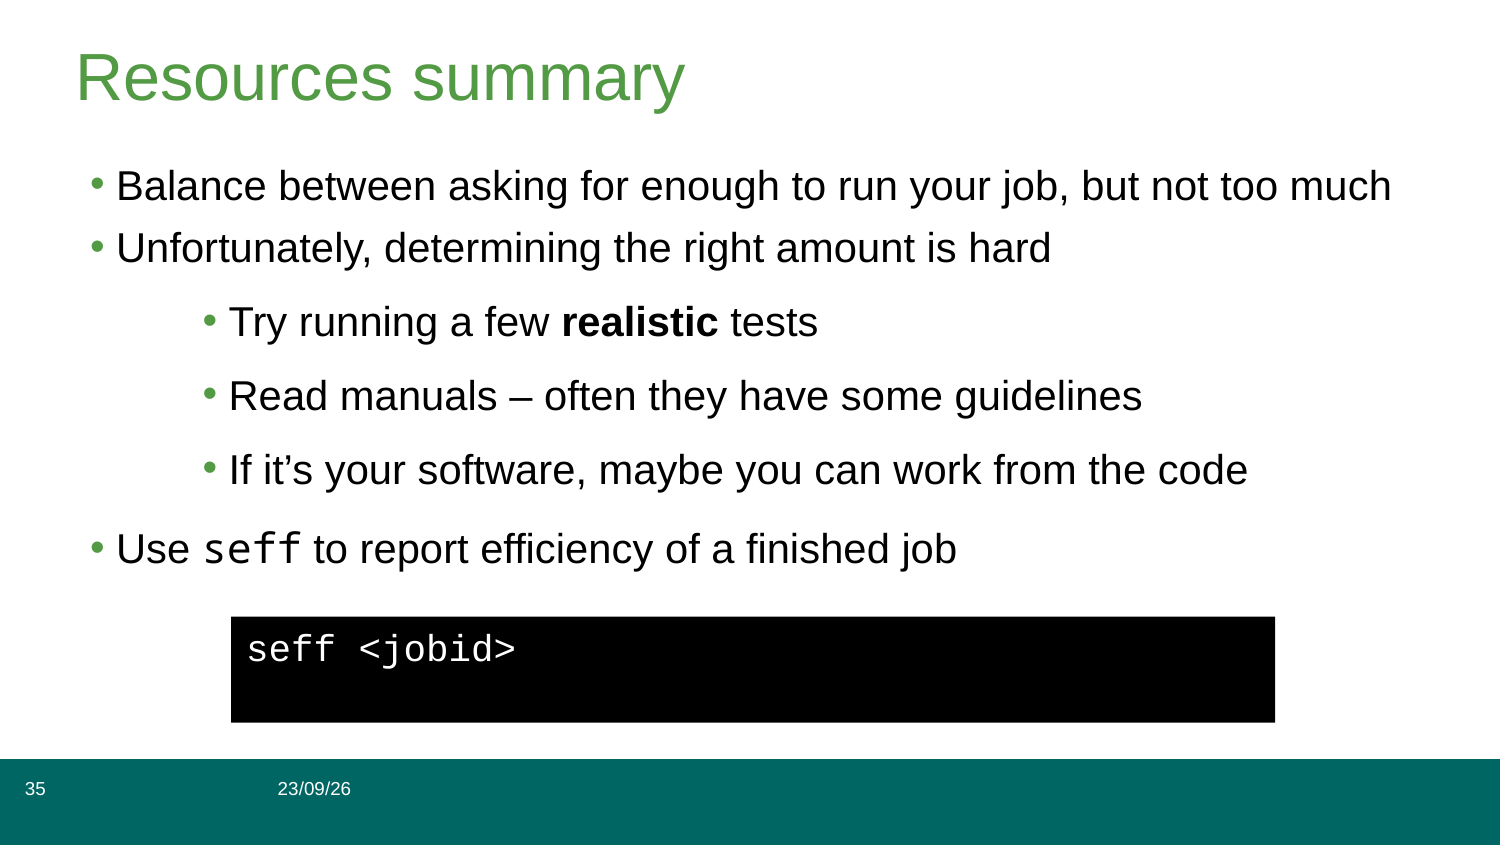

# Resources summary
 Balance between asking for enough to run your job, but not too much
 Unfortunately, determining the right amount is hard
 Try running a few realistic tests
 Read manuals – often they have some guidelines
 If it’s your software, maybe you can work from the code
 Use seff to report efficiency of a finished job
seff <jobid>